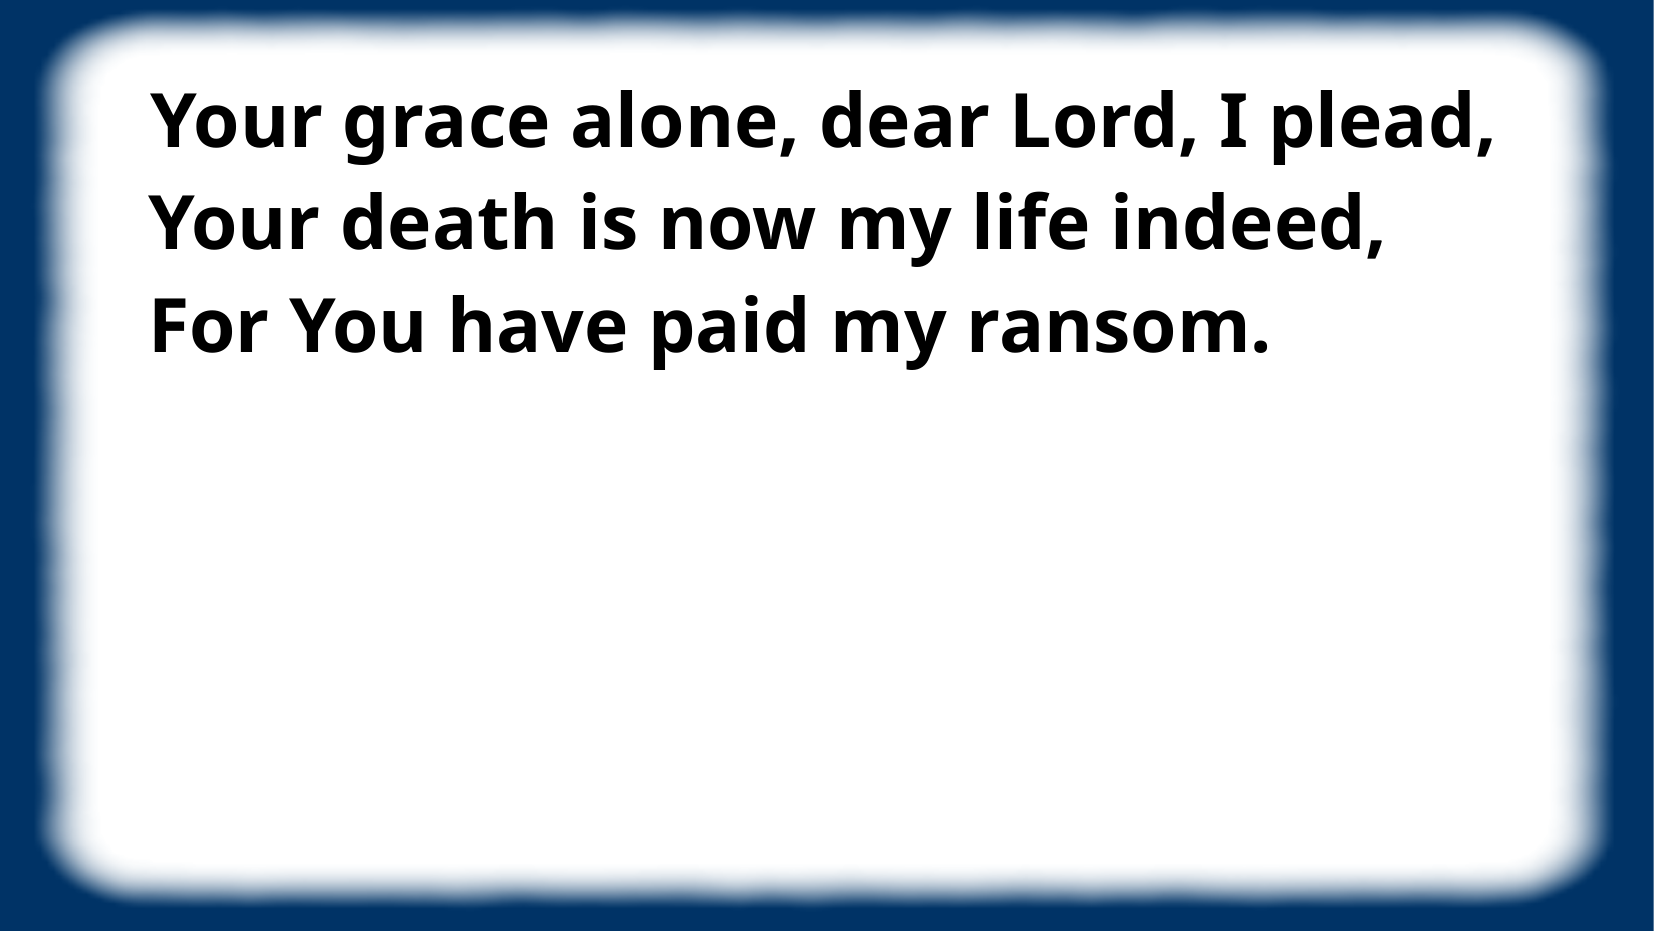

Your grace alone, dear Lord, I plead,
 Your death is now my life indeed,
 For You have paid my ransom.